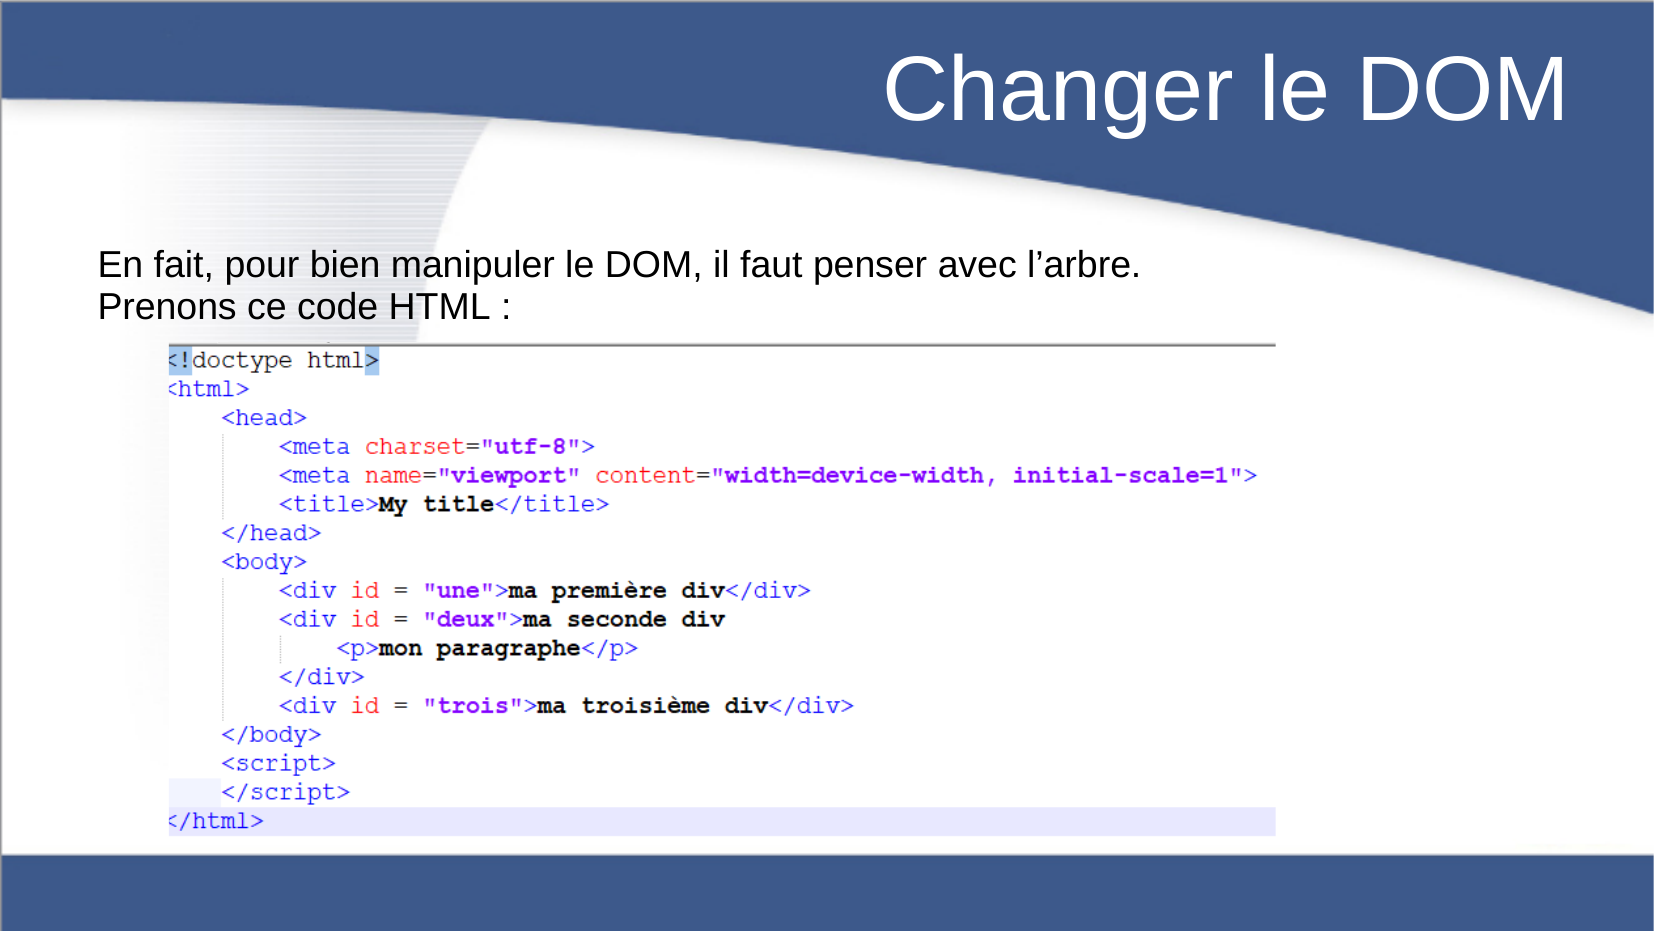

# Changer le DOM
En fait, pour bien manipuler le DOM, il faut penser avec l’arbre.
Prenons ce code HTML :